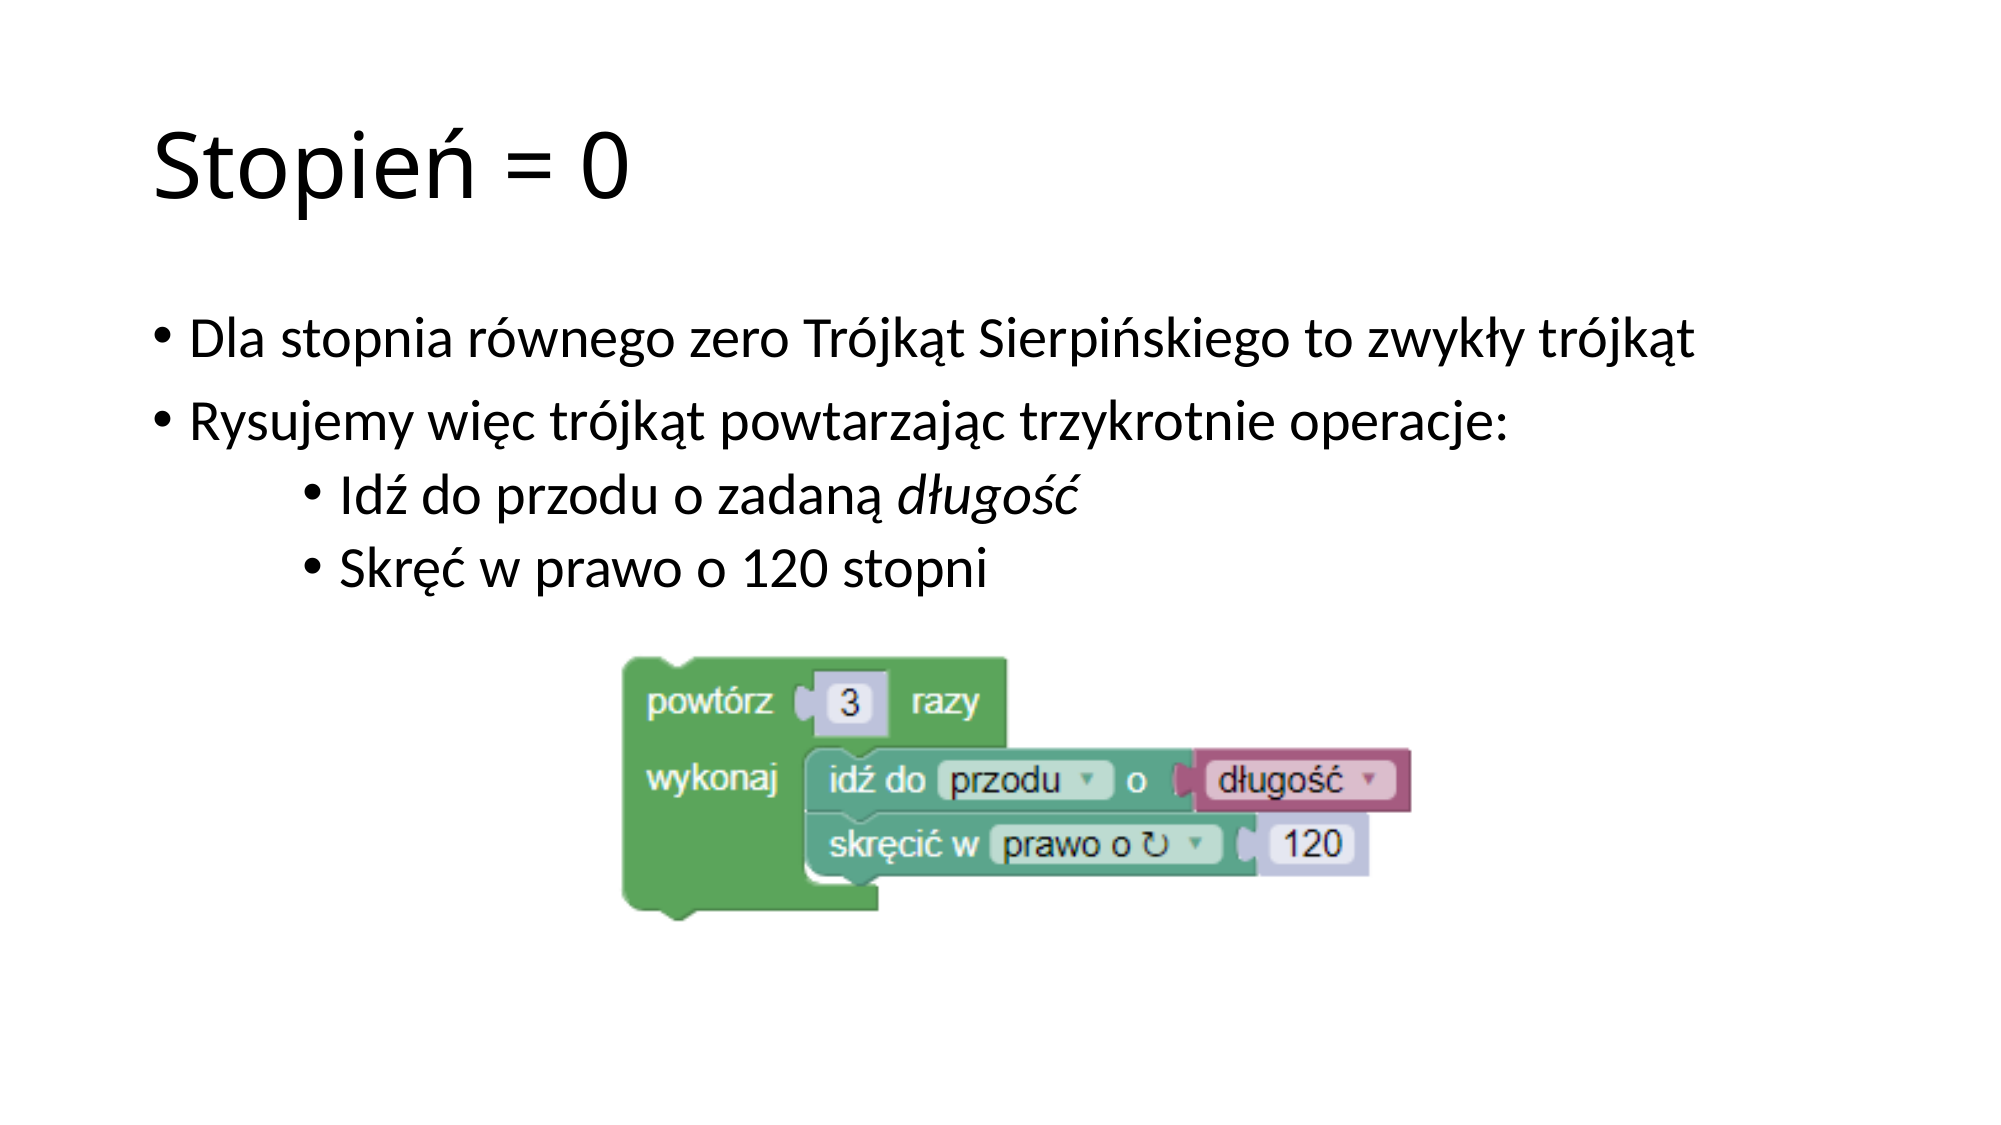

# Stopień = 0
Dla stopnia równego zero Trójkąt Sierpińskiego to zwykły trójkąt
Rysujemy więc trójkąt powtarzając trzykrotnie operacje:
Idź do przodu o zadaną długość
Skręć w prawo o 120 stopni